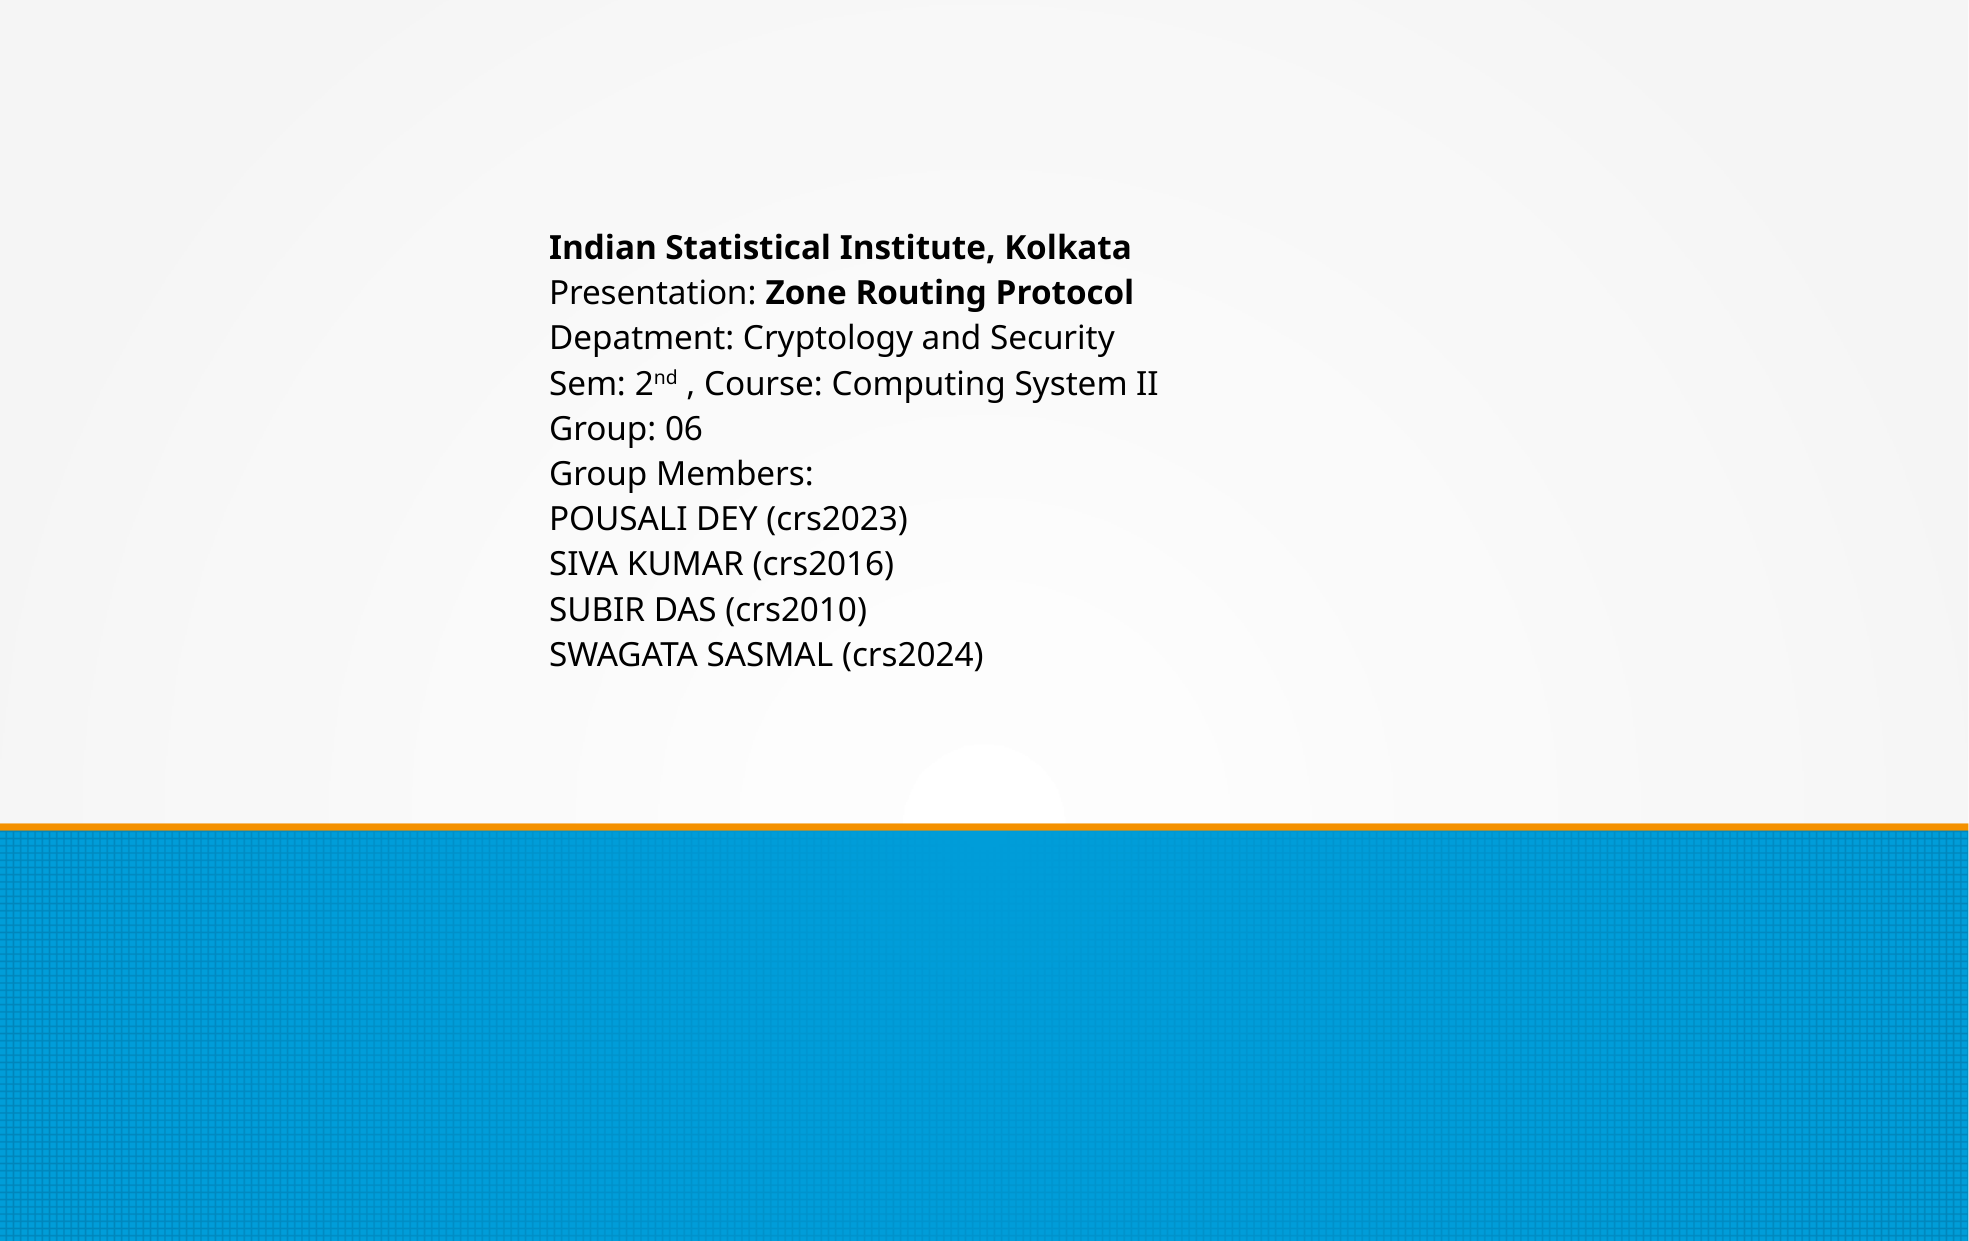

Indian Statistical Institute, Kolkata
Presentation: Zone Routing Protocol
Depatment: Cryptology and Security
Sem: 2nd , Course: Computing System II
Group: 06
Group Members:
POUSALI DEY (crs2023)
SIVA KUMAR (crs2016)
SUBIR DAS (crs2010)
SWAGATA SASMAL (crs2024)